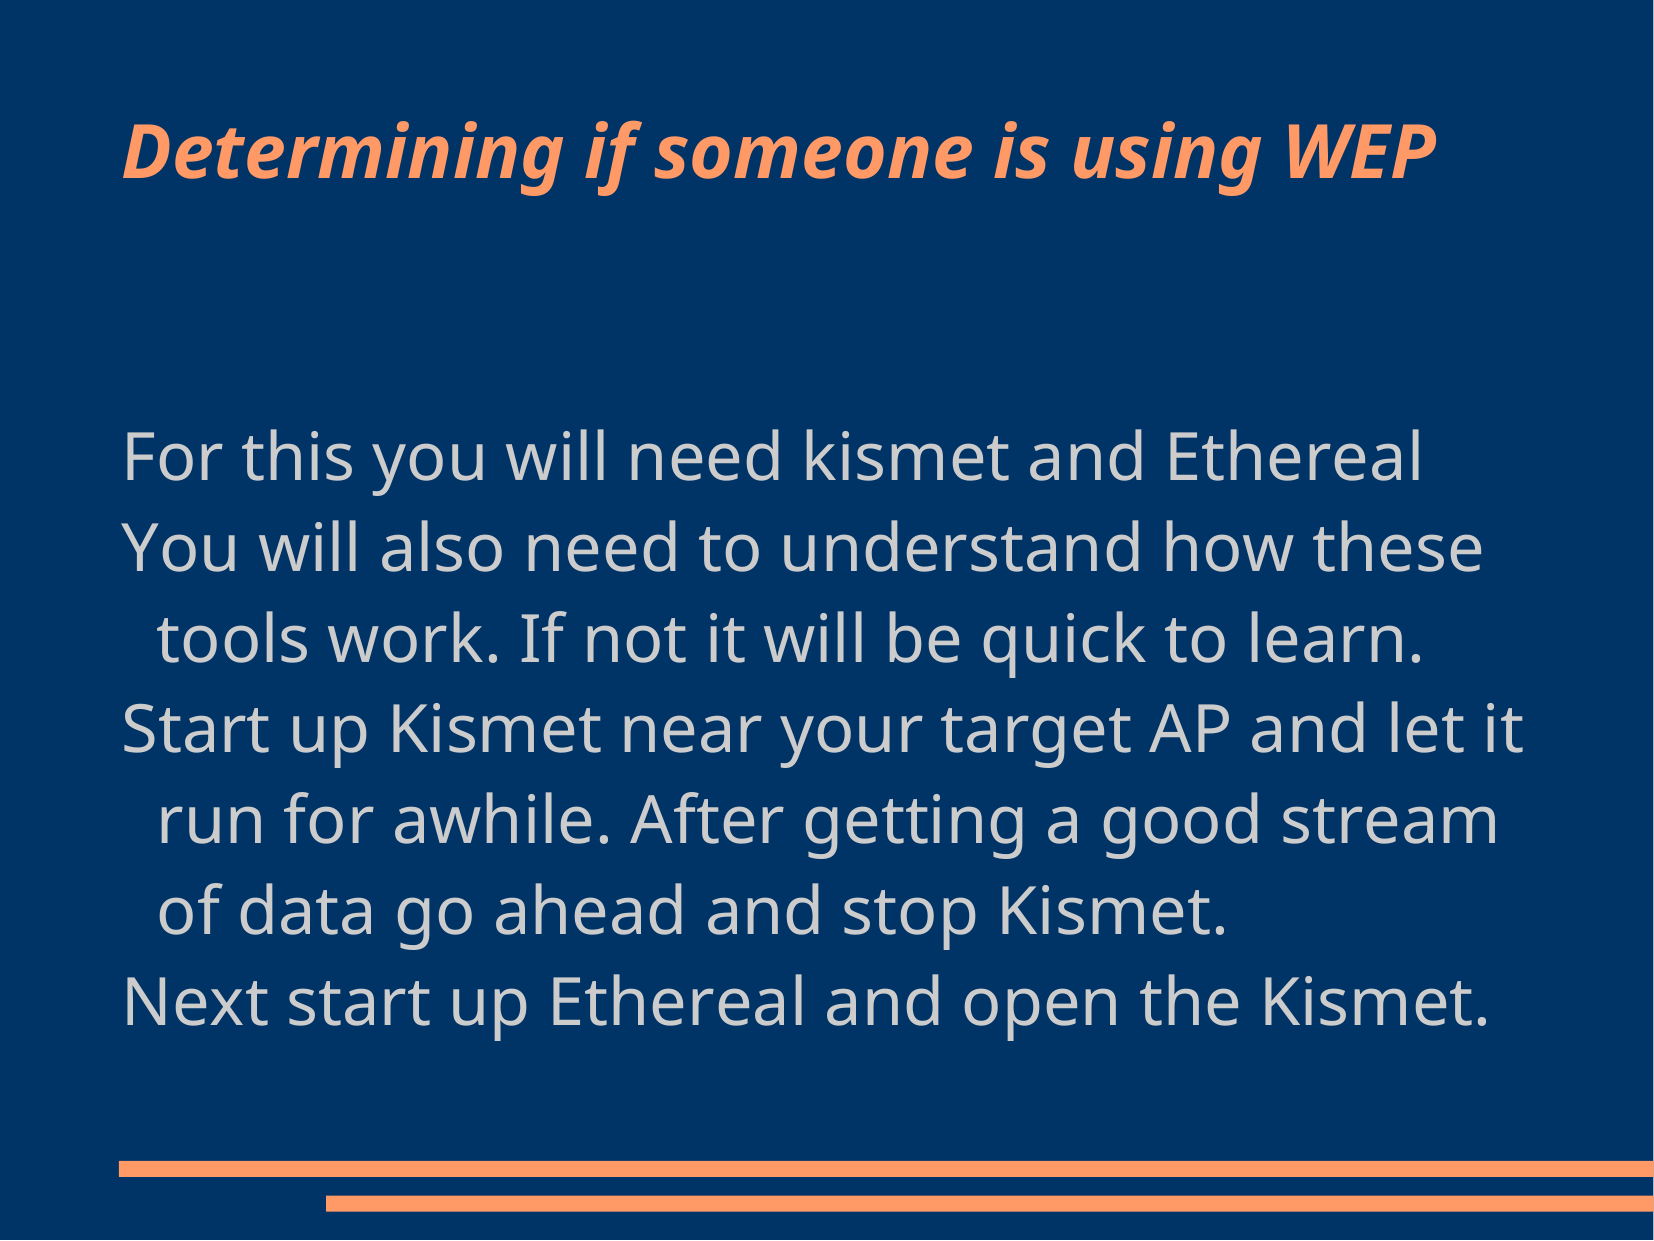

# Determining if someone is using WEP
For this you will need kismet and Ethereal
You will also need to understand how these tools work. If not it will be quick to learn.
Start up Kismet near your target AP and let it run for awhile. After getting a good stream of data go ahead and stop Kismet.
Next start up Ethereal and open the Kismet.